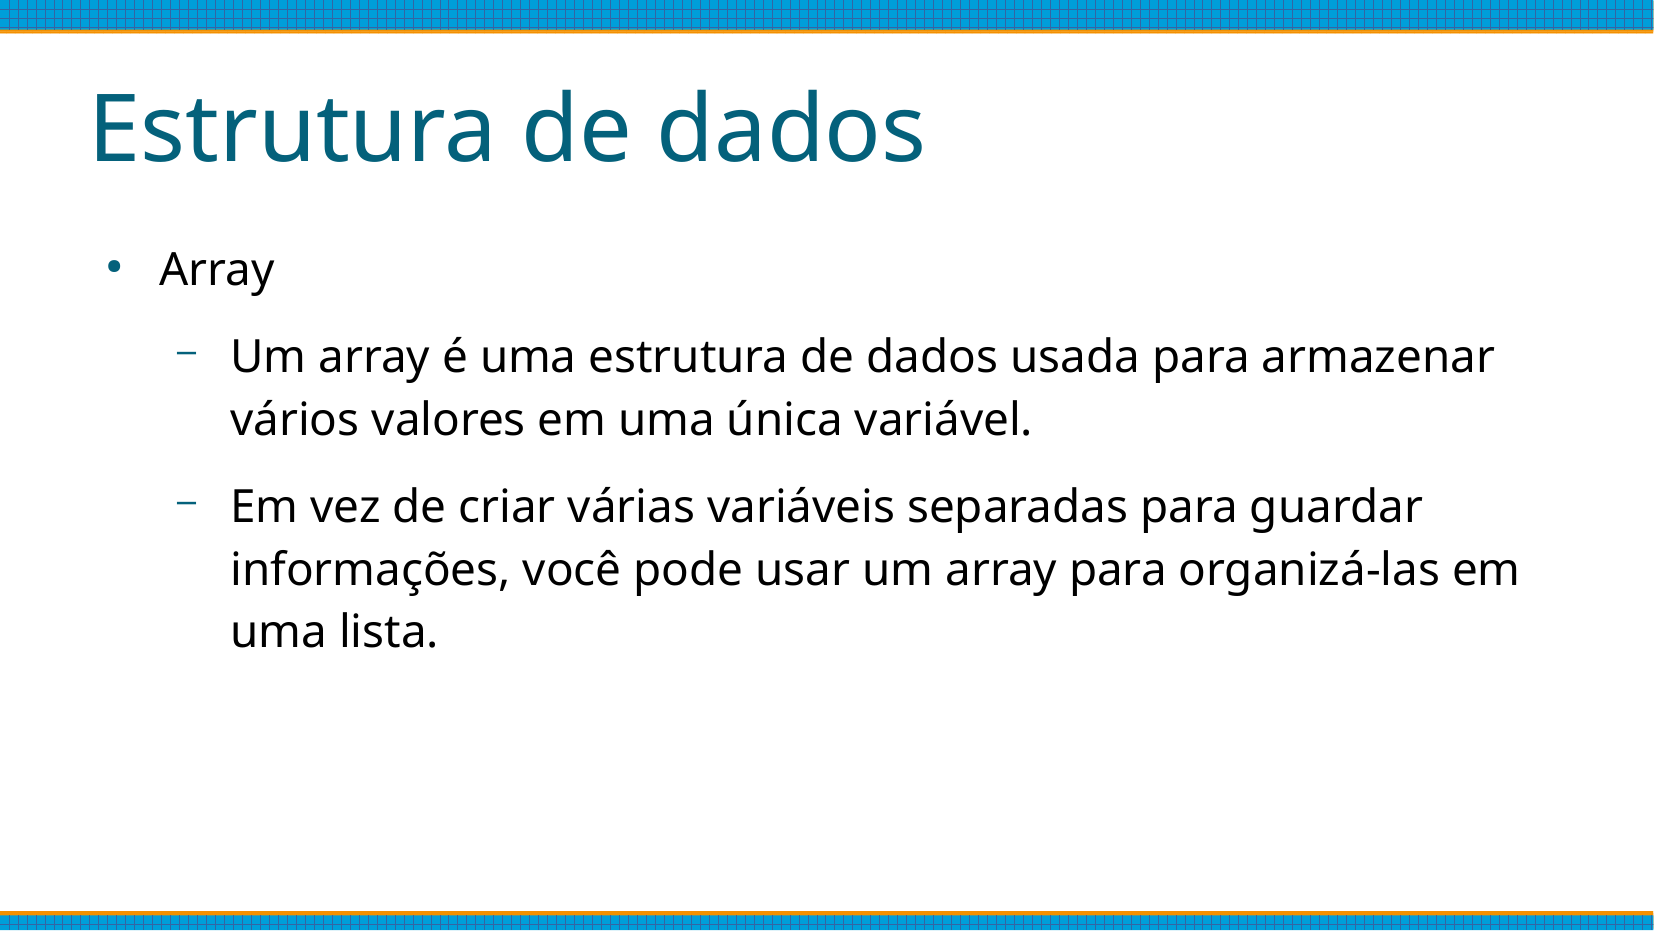

# Estrutura de dados
Array
Um array é uma estrutura de dados usada para armazenar vários valores em uma única variável.
Em vez de criar várias variáveis separadas para guardar informações, você pode usar um array para organizá-las em uma lista.